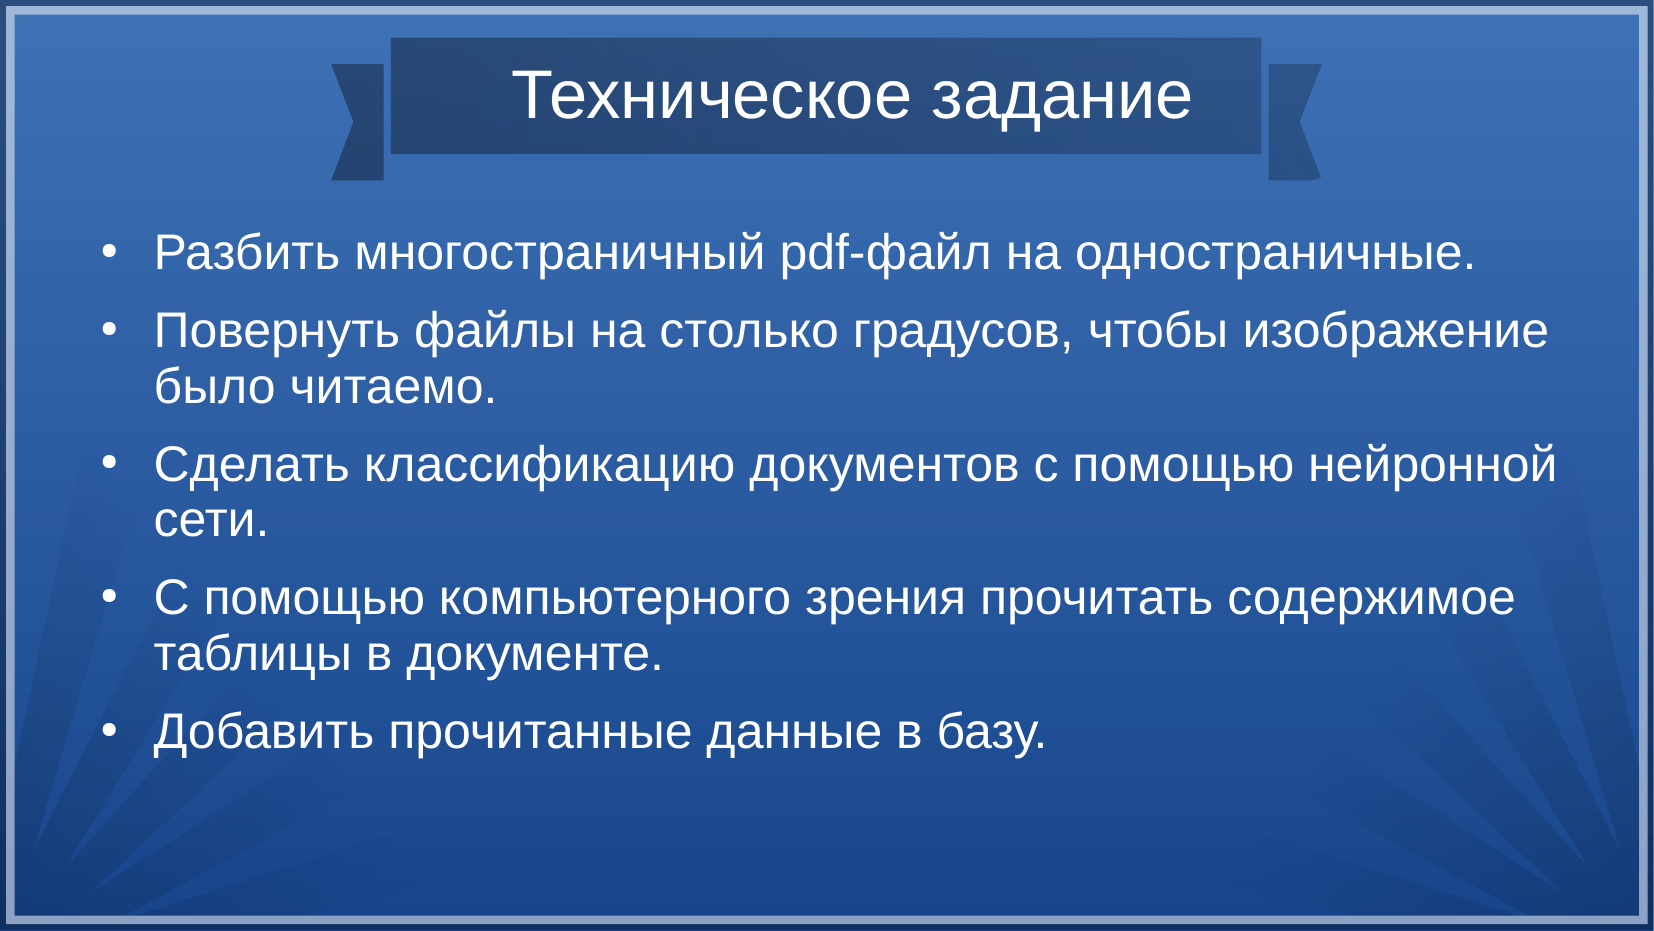

# Техническое задание
Разбить многостраничный pdf-файл на одностраничные.
Повернуть файлы на столько градусов, чтобы изображение было читаемо.
Сделать классификацию документов с помощью нейронной сети.
С помощью компьютерного зрения прочитать содержимое таблицы в документе.
Добавить прочитанные данные в базу.